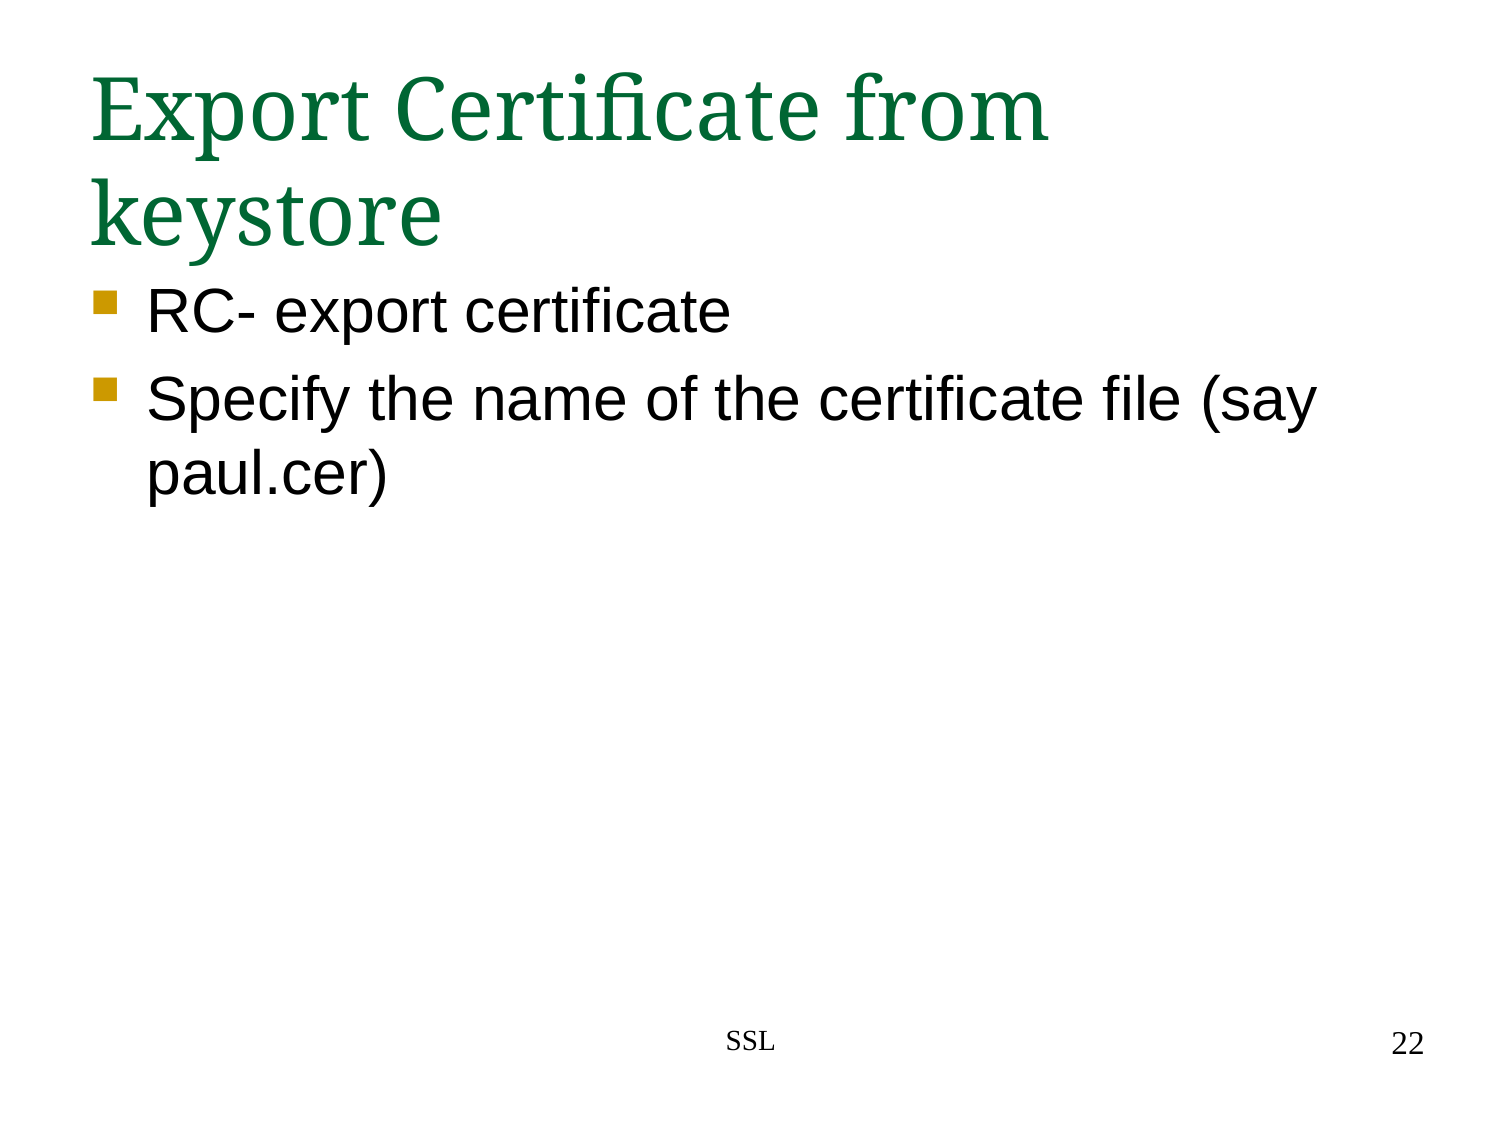

# Export Certificate from keystore
RC- export certificate
Specify the name of the certificate file (say paul.cer)
SSL
22